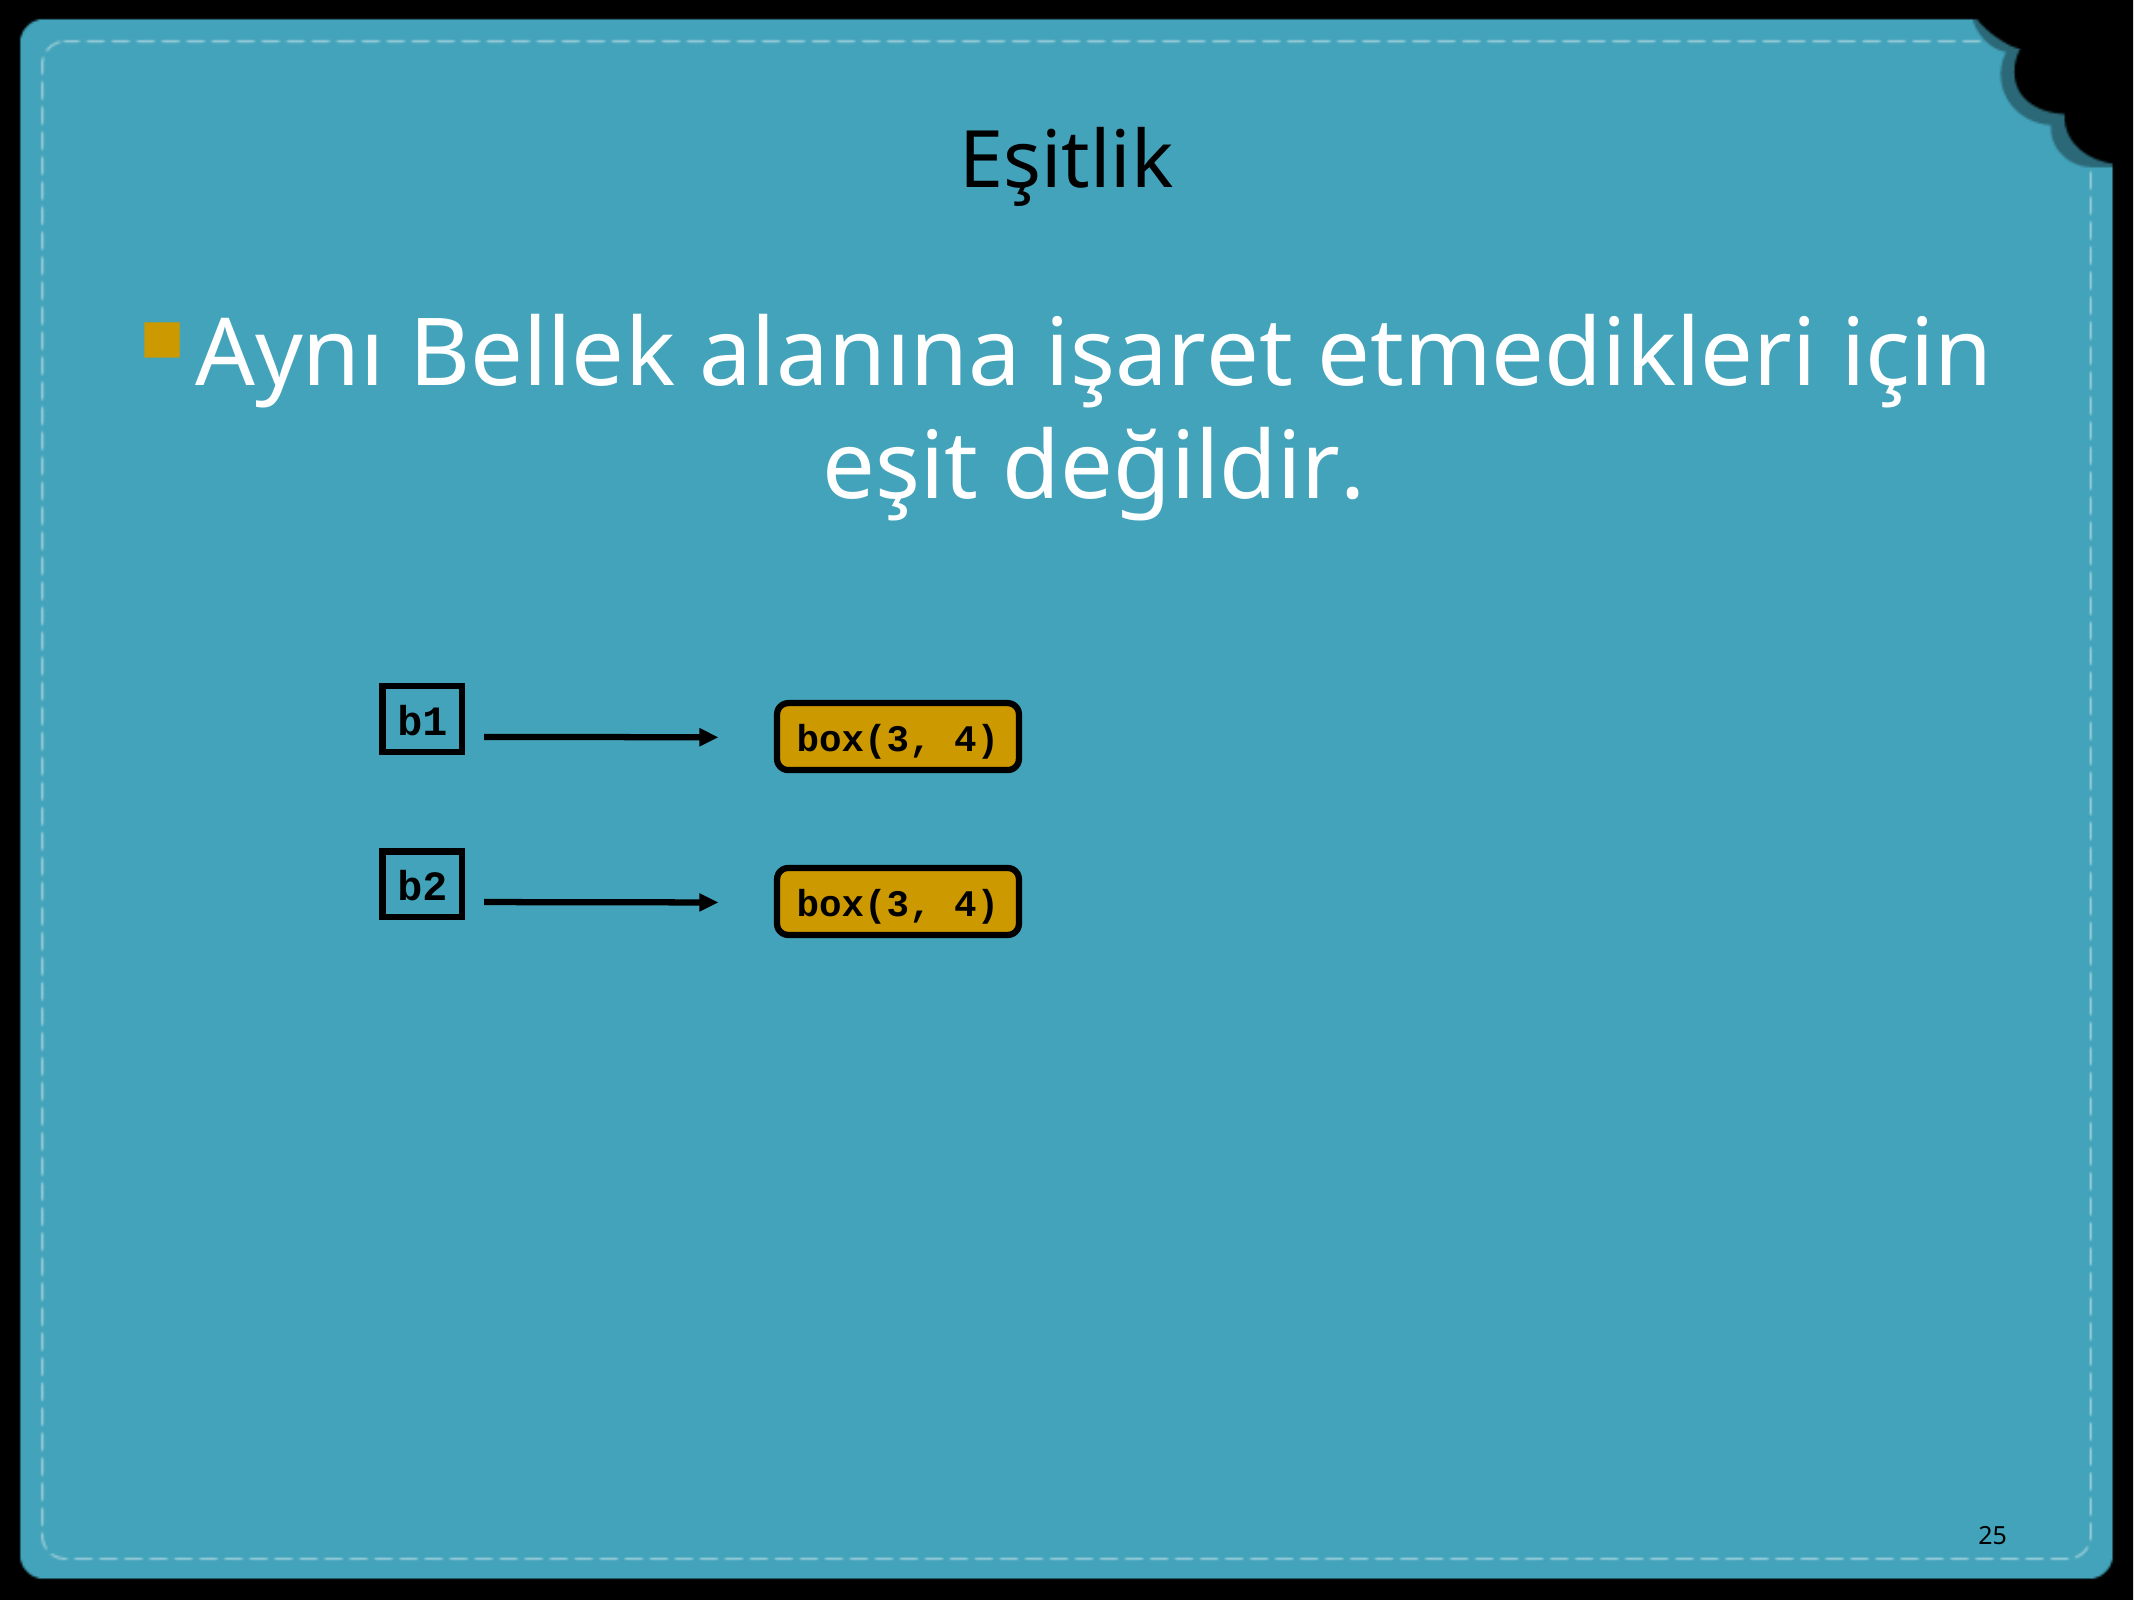

# Eşitlik
Aynı Bellek alanına işaret etmedikleri için eşit değildir.
b1
box(3, 4)
b2
box(3, 4)
25